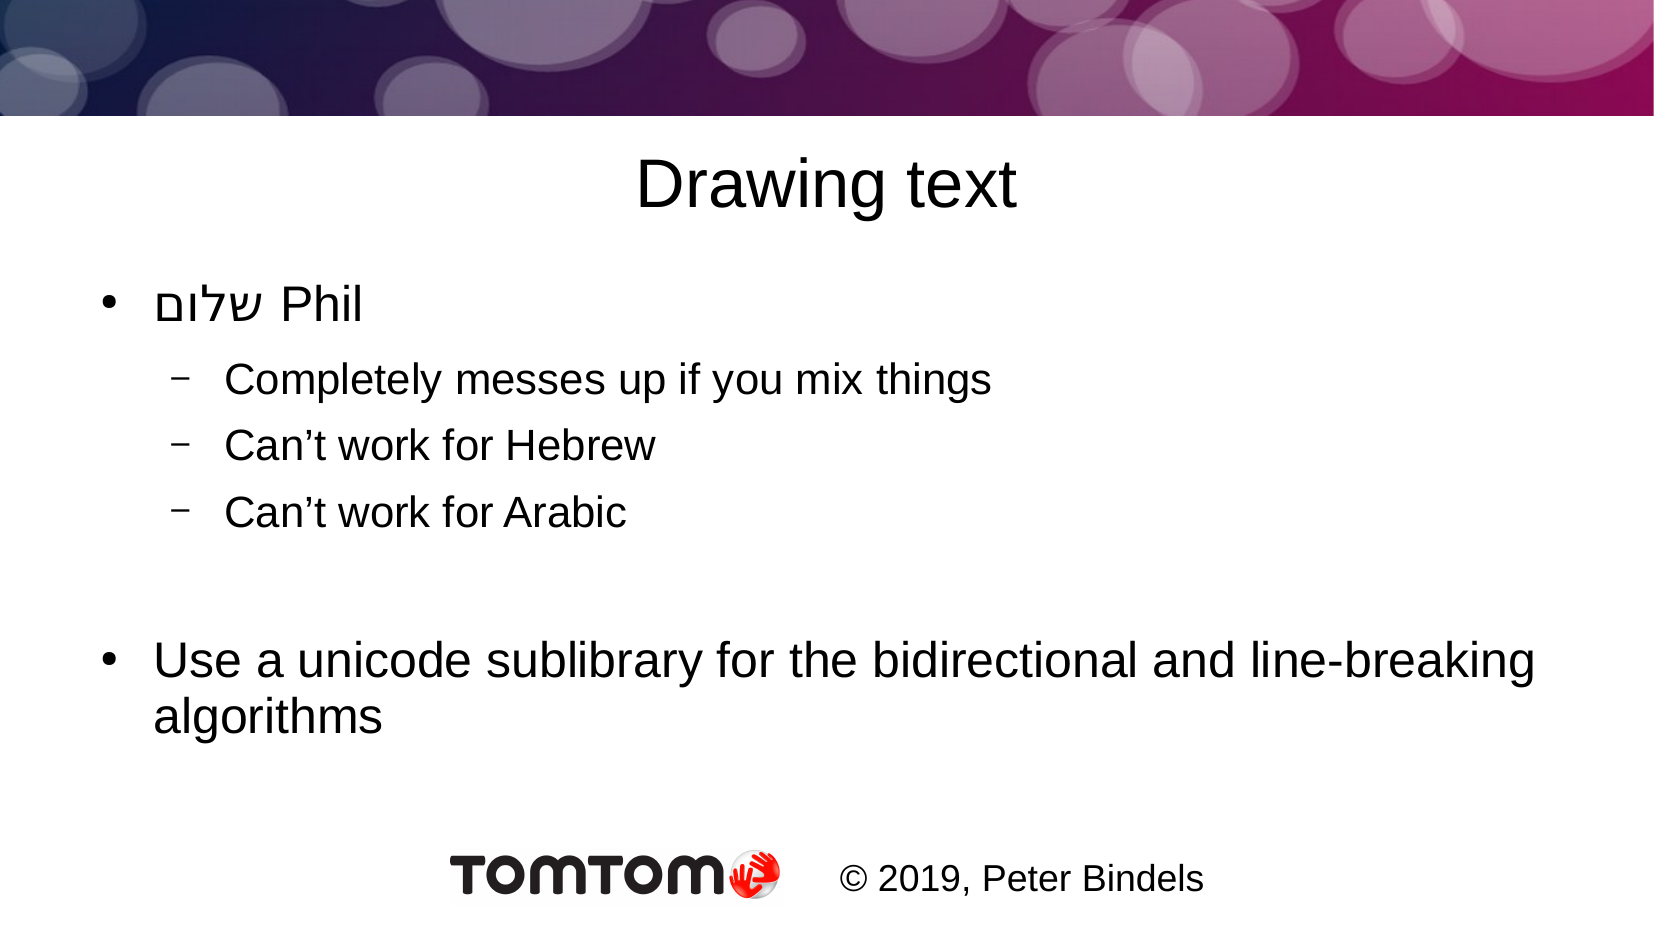

# Drawing text
שלום Phil
Completely messes up if you mix things
Can’t work for Hebrew
Can’t work for Arabic
Use a unicode sublibrary for the bidirectional and line-breaking algorithms